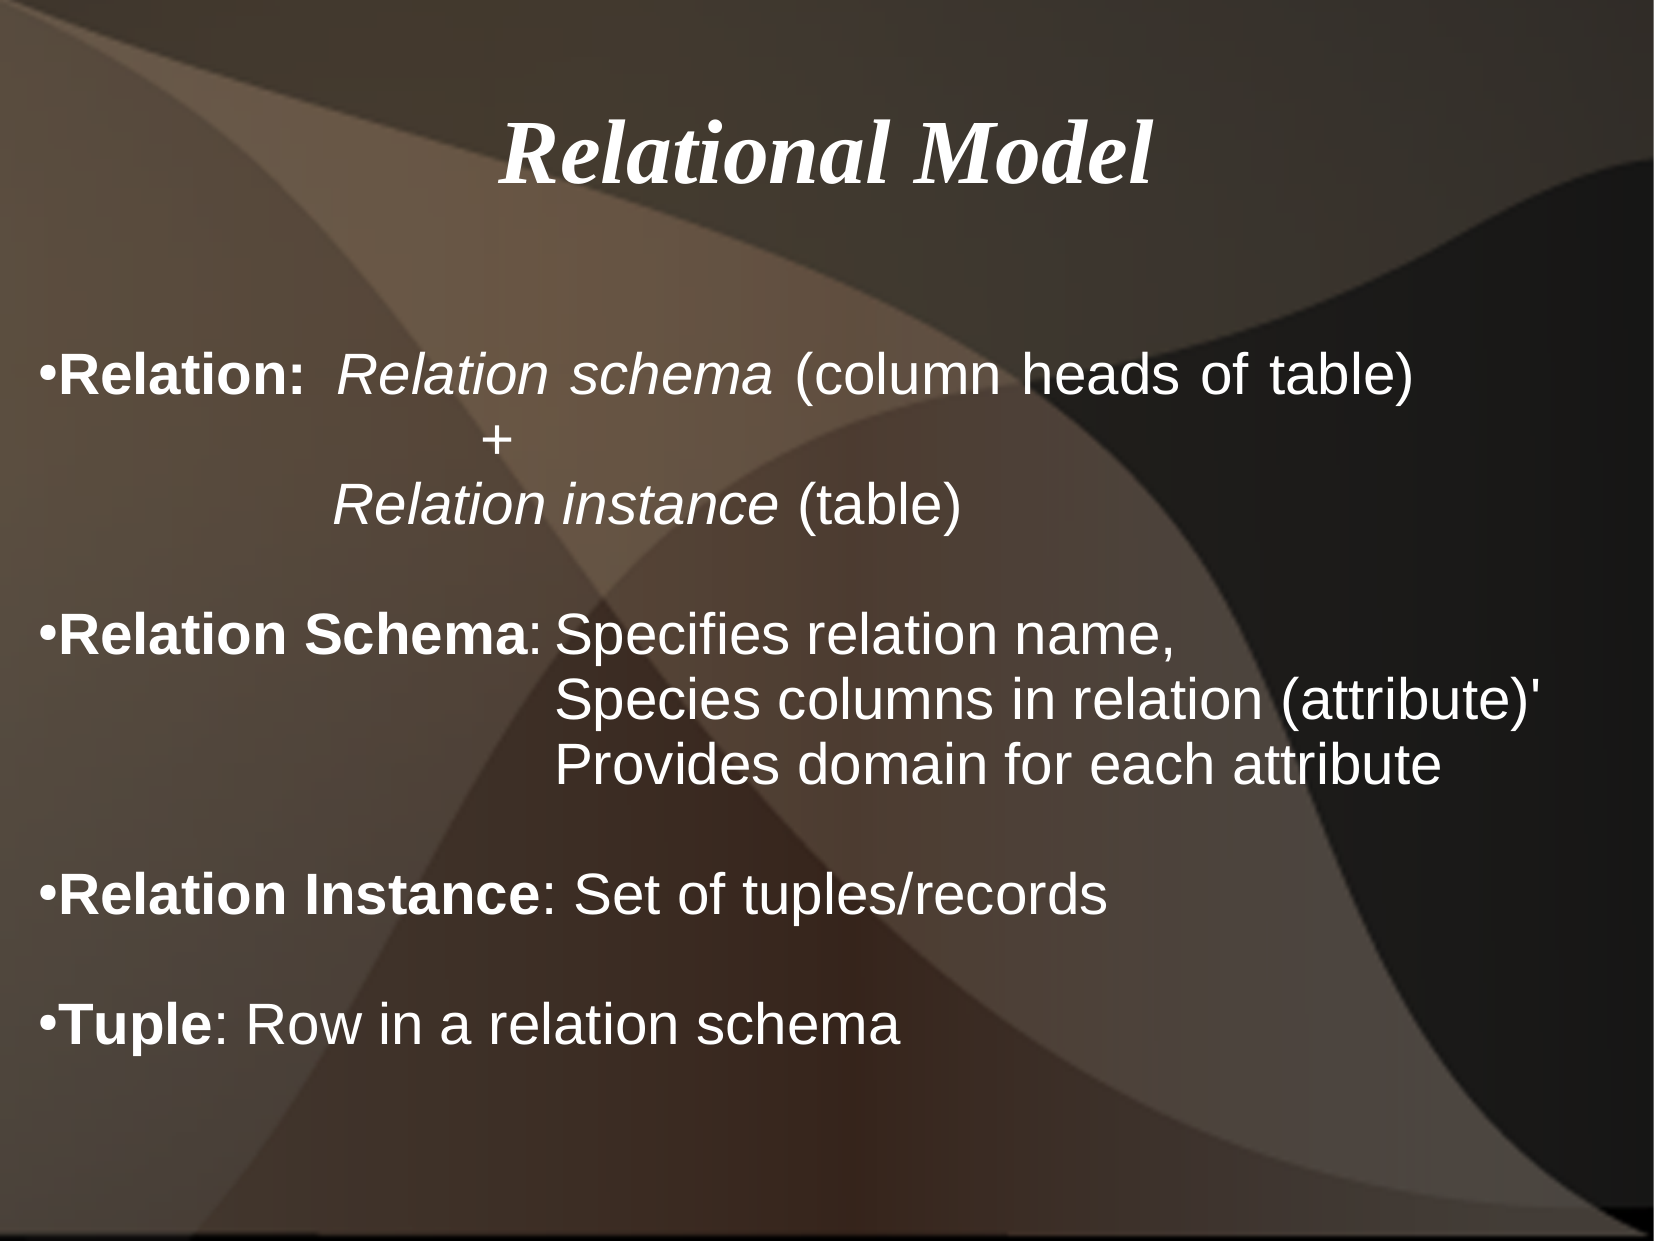

# Relational Model
Relation: 	Relation schema (column heads of table) 									+																			Relation instance (table)
Relation Schema:	Specifies relation name,
							Species columns in relation (attribute)'
							Provides domain for each attribute
Relation Instance: Set of tuples/records
Tuple: Row in a relation schema